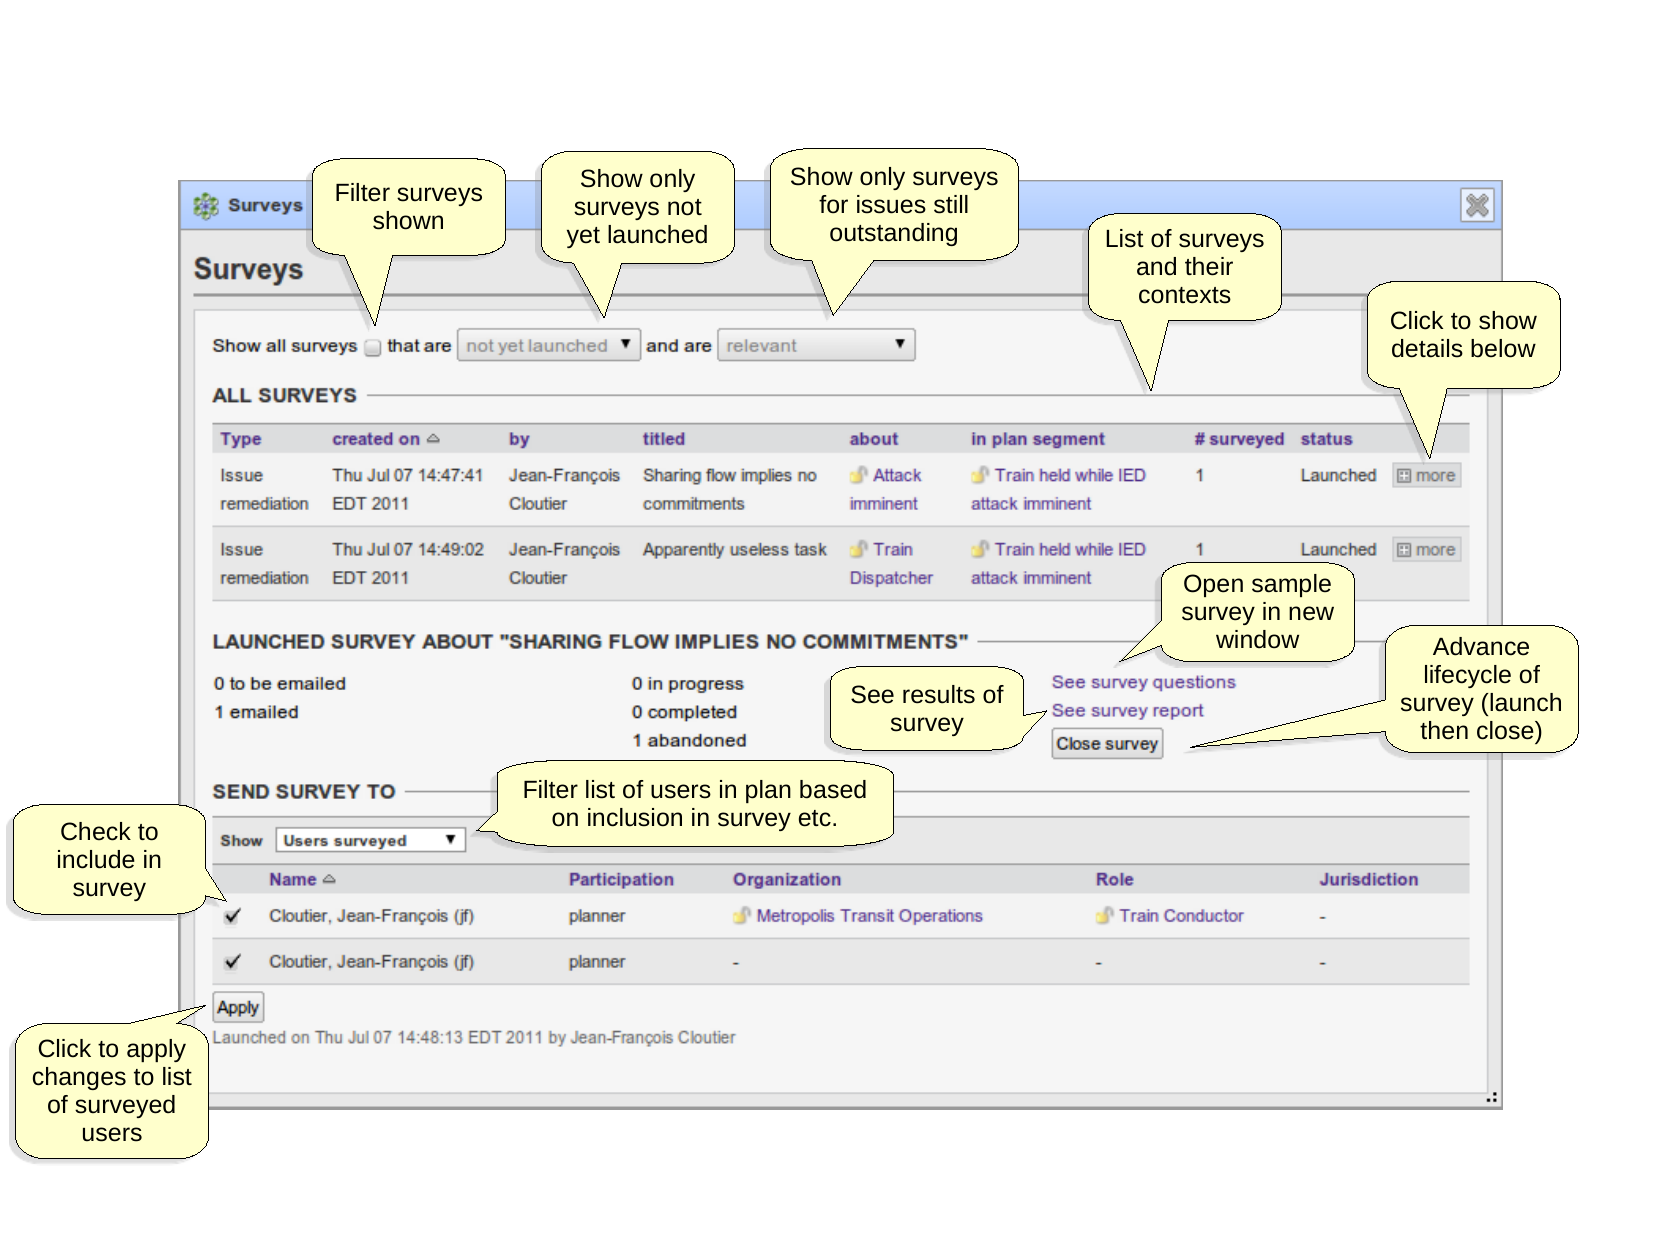

Show only surveys for issues still outstanding
Show only surveys not yet launched
Filter surveys shown
List of surveys and their contexts
Click to show details below
Open sample survey in new window
Advance lifecycle of survey (launch then close)
See results of survey
Filter list of users in plan based on inclusion in survey etc.
Check to include in survey
Click to apply changes to list of surveyed users